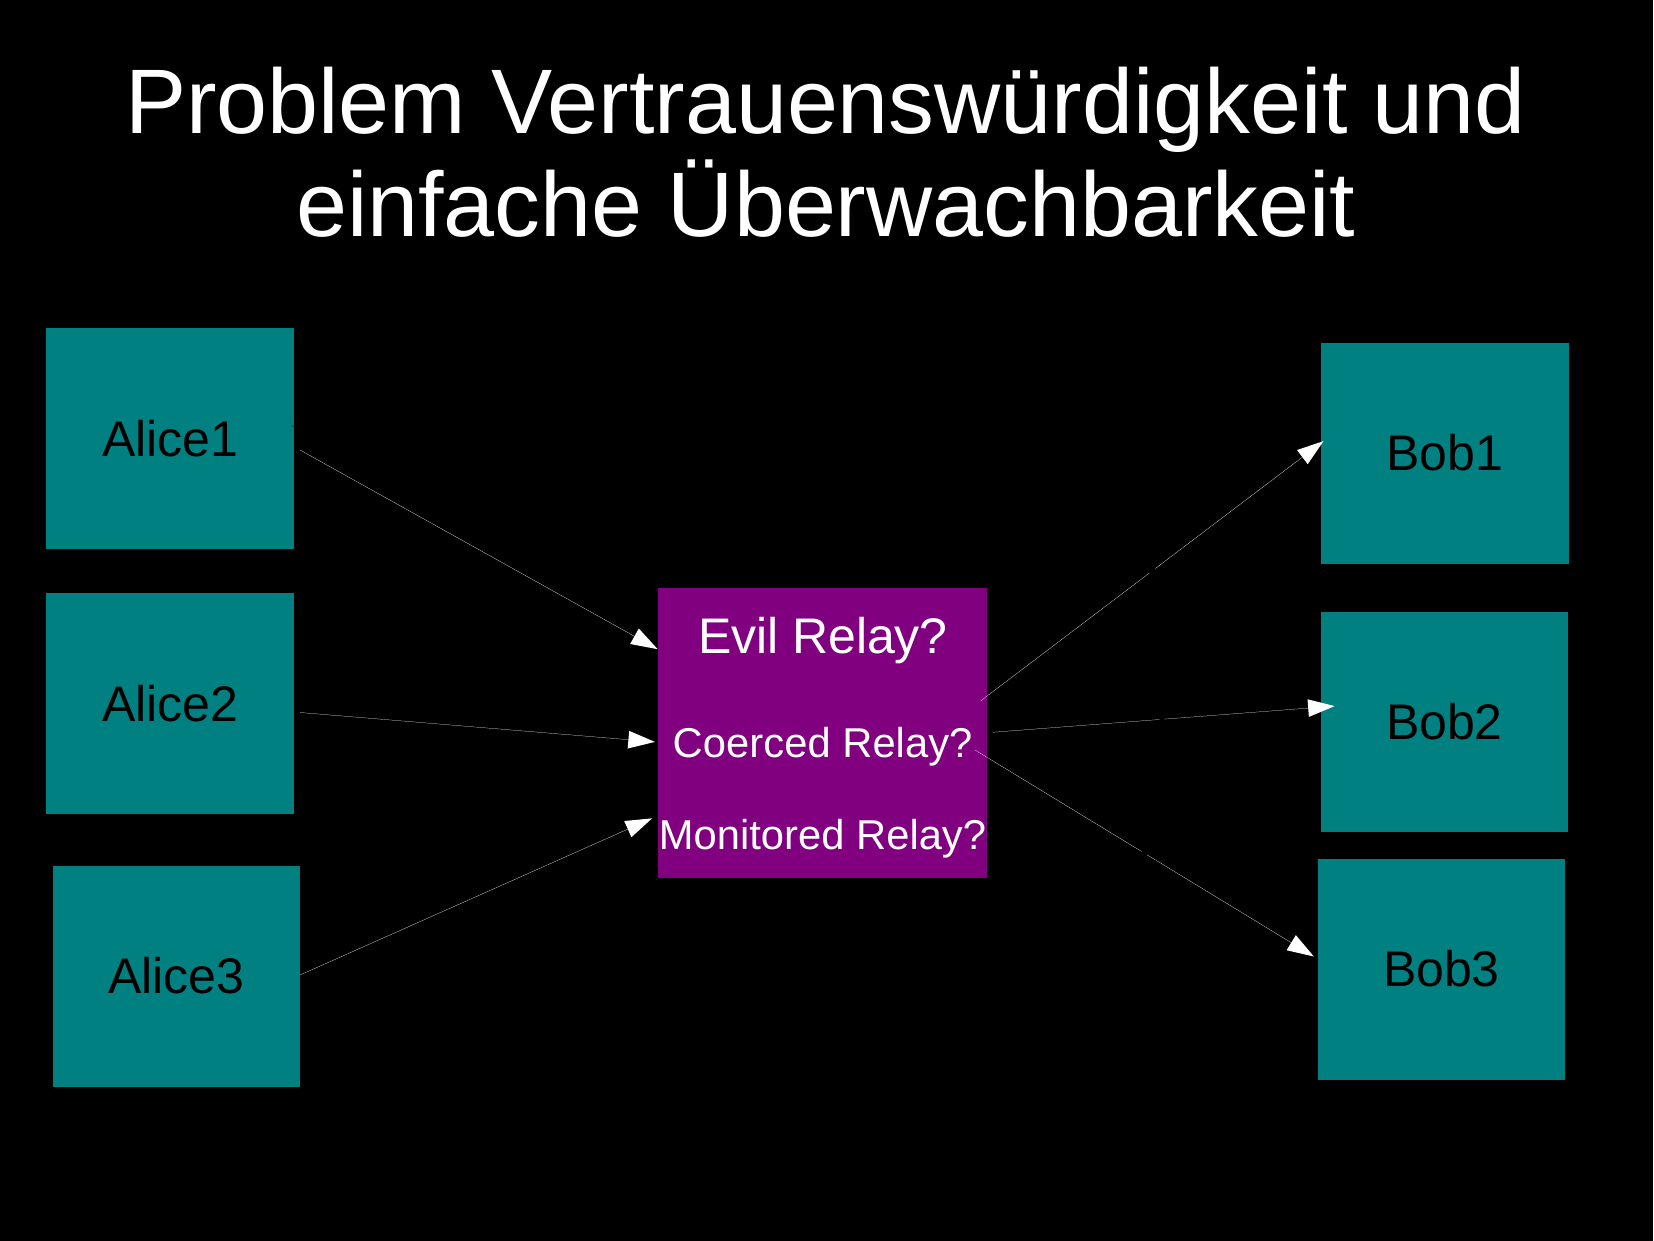

# Problem Vertrauenswürdigkeit und einfache Überwachbarkeit
Alice1
Bob1
“Y”
Evil Relay?
Coerced Relay?
Monitored Relay?
Alice2
Bob2
“Z”
“X”
Bob3
Alice3